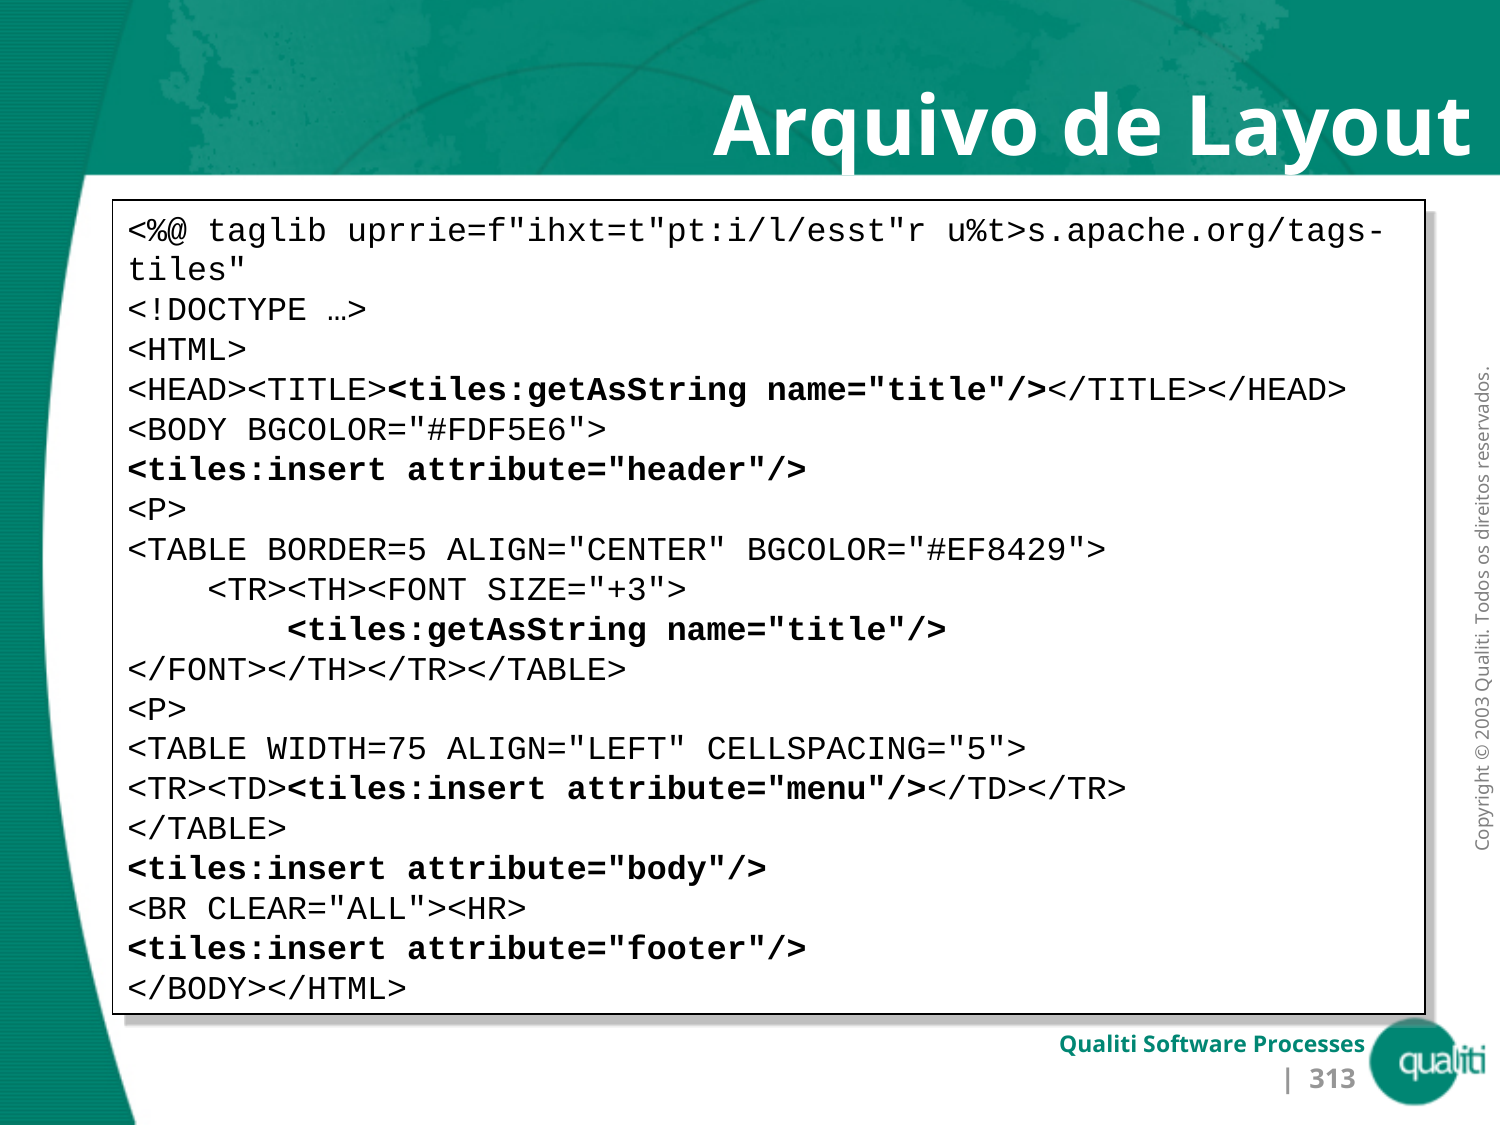

# Arquivo de Layout
<%@ taglib uprrie=f"ihxt=t"pt:i/l/esst"r u%t>s.apache.org/tags-tiles"
<!DOCTYPE …>
<HTML>
<HEAD><TITLE><tiles:getAsString name="title"/></TITLE></HEAD>
<BODY BGCOLOR="#FDF5E6">
<tiles:insert attribute="header"/>
<P>
<TABLE BORDER=5 ALIGN="CENTER" BGCOLOR="#EF8429">
 <TR><TH><FONT SIZE="+3">
 <tiles:getAsString name="title"/>
</FONT></TH></TR></TABLE>
<P>
<TABLE WIDTH=75 ALIGN="LEFT" CELLSPACING="5">
<TR><TD><tiles:insert attribute="menu"/></TD></TR>
</TABLE>
<tiles:insert attribute="body"/>
<BR CLEAR="ALL"><HR>
<tiles:insert attribute="footer"/>
</BODY></HTML>